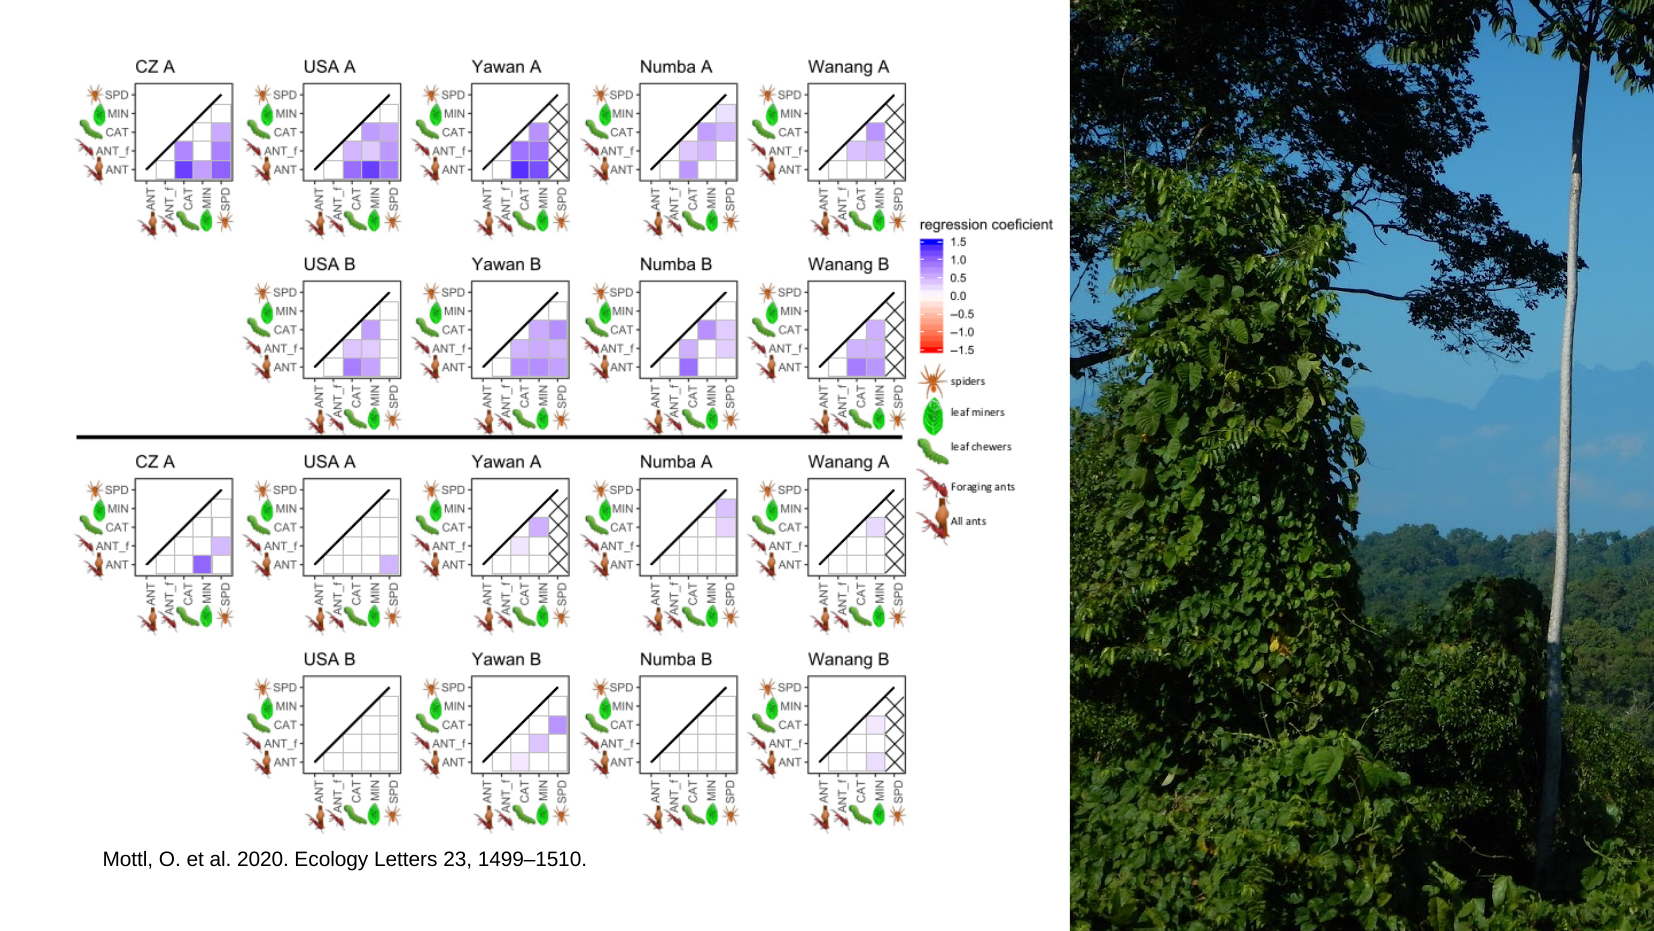

Mottl, O. et al. 2020. Ecology Letters 23, 1499–1510.